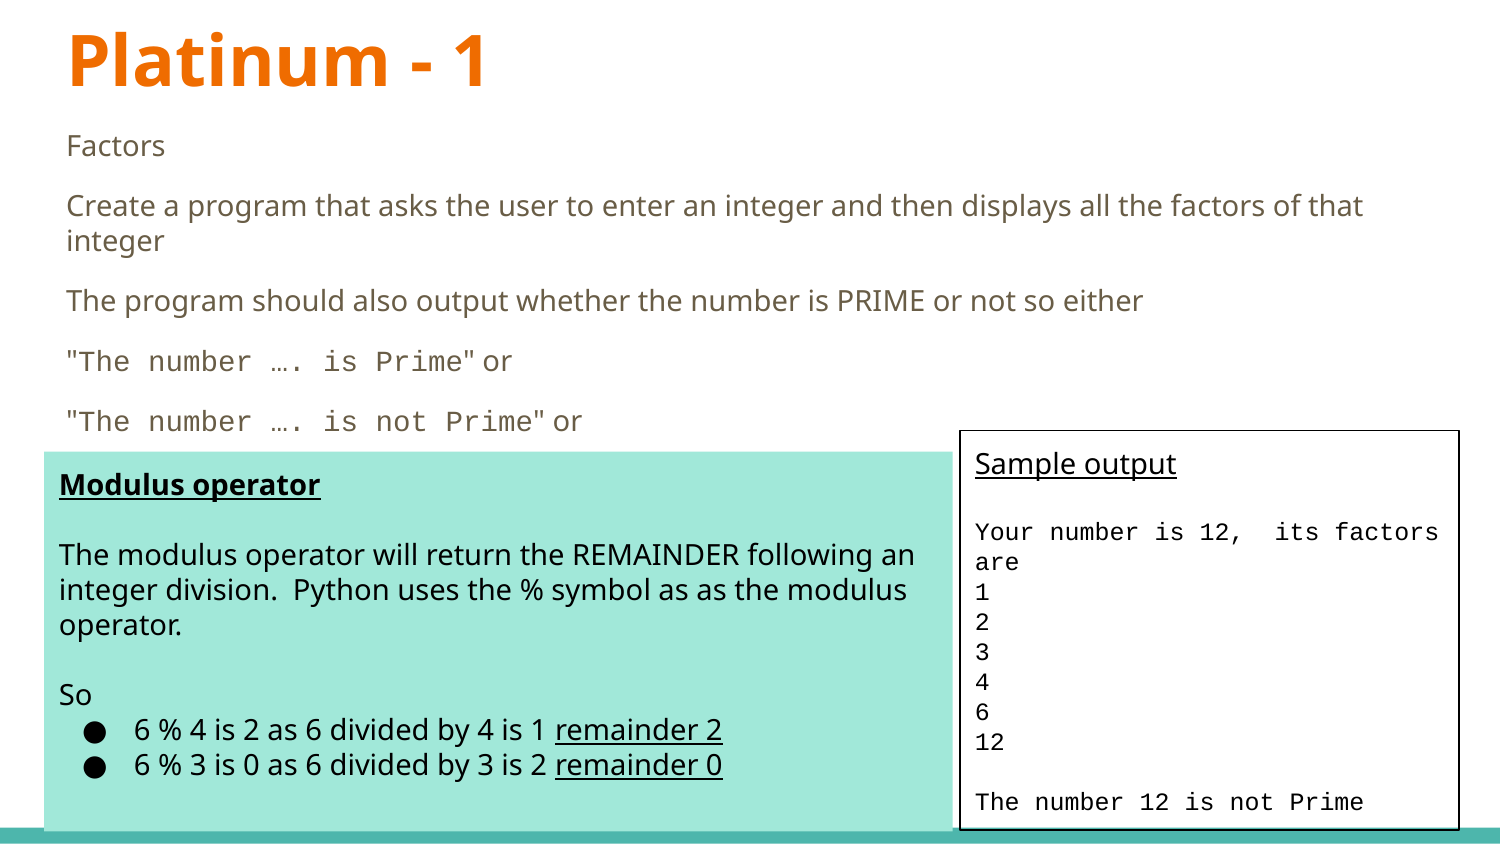

# Platinum - 1
Factors
Create a program that asks the user to enter an integer and then displays all the factors of that integer
The program should also output whether the number is PRIME or not so either
"The number …. is Prime" or
"The number …. is not Prime" or
Sample output
Your number is 12, its factors are
1
2
3
4
6
12
The number 12 is not Prime
Modulus operator
The modulus operator will return the REMAINDER following an integer division. Python uses the % symbol as as the modulus operator.
So
6 % 4 is 2 as 6 divided by 4 is 1 remainder 2
6 % 3 is 0 as 6 divided by 3 is 2 remainder 0